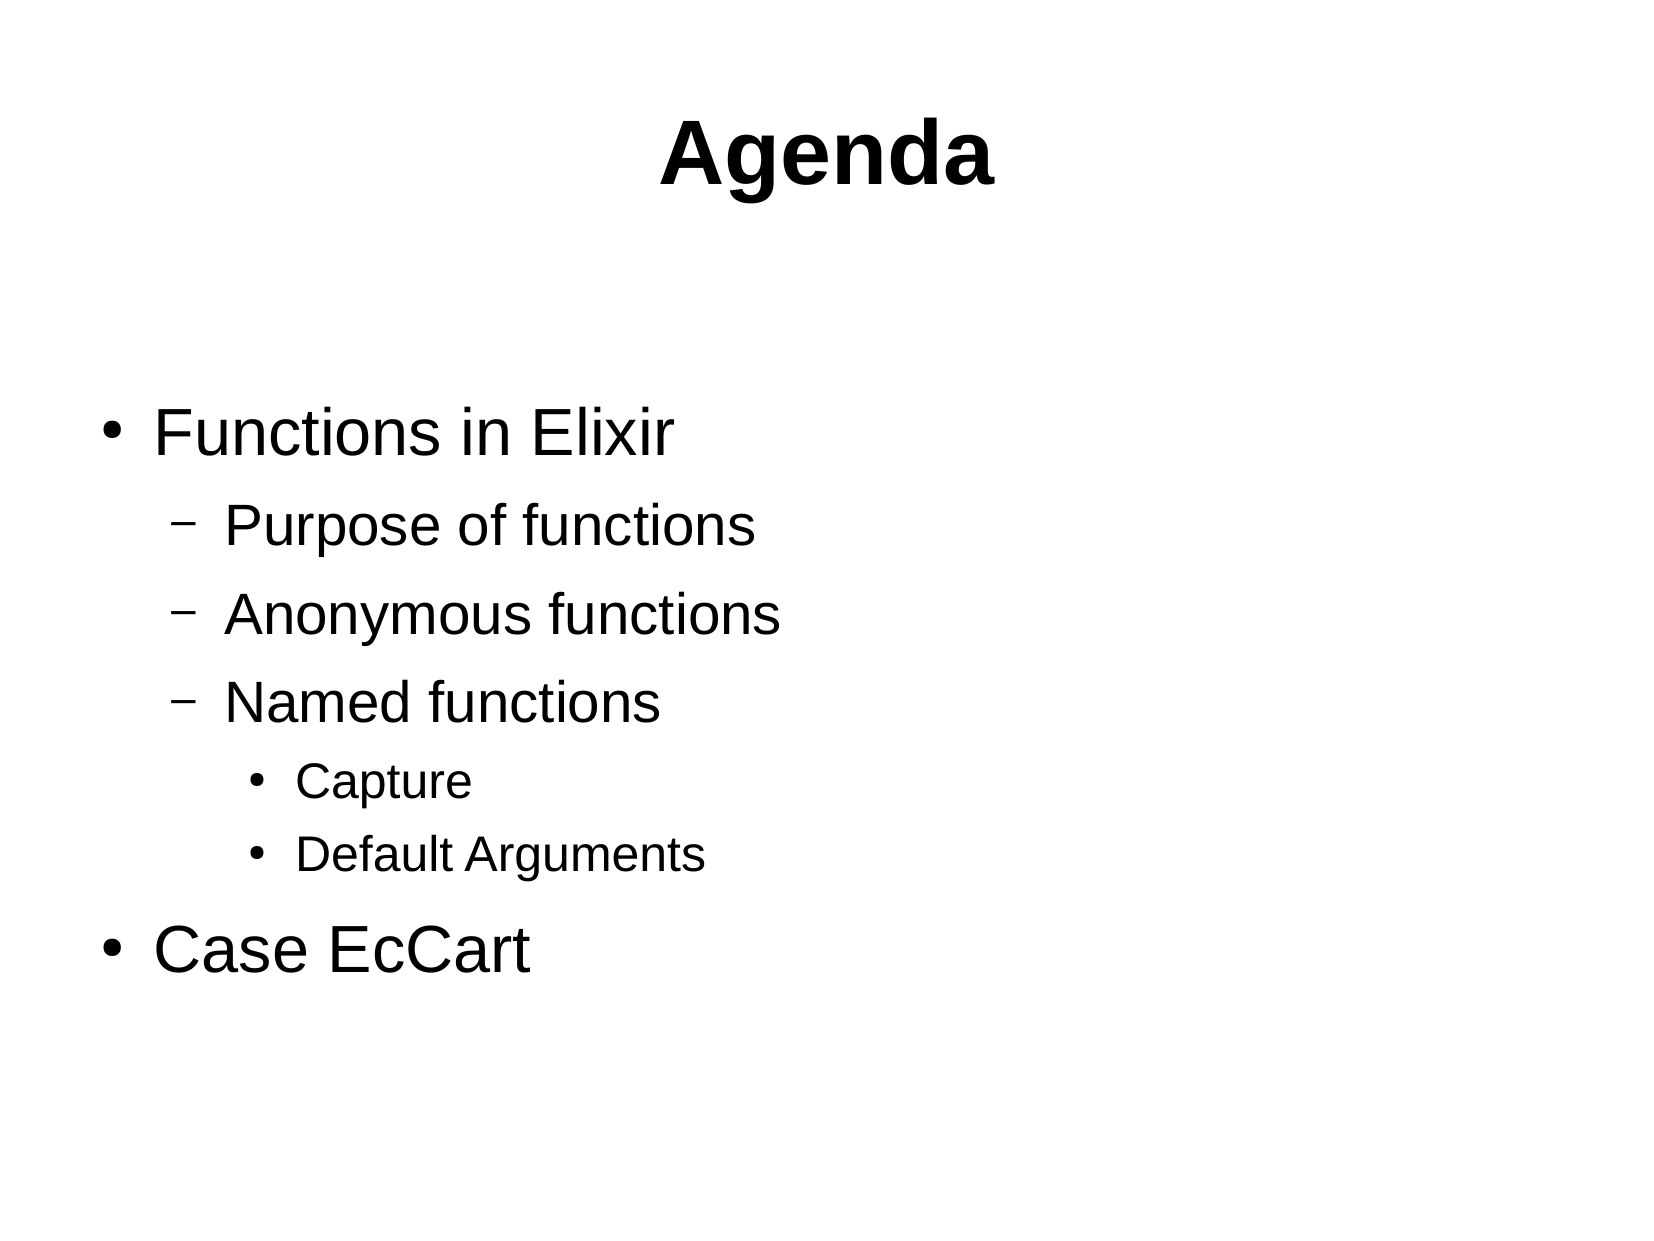

# Agenda
Functions in Elixir
Purpose of functions
Anonymous functions
Named functions
Capture
Default Arguments
Case EcCart